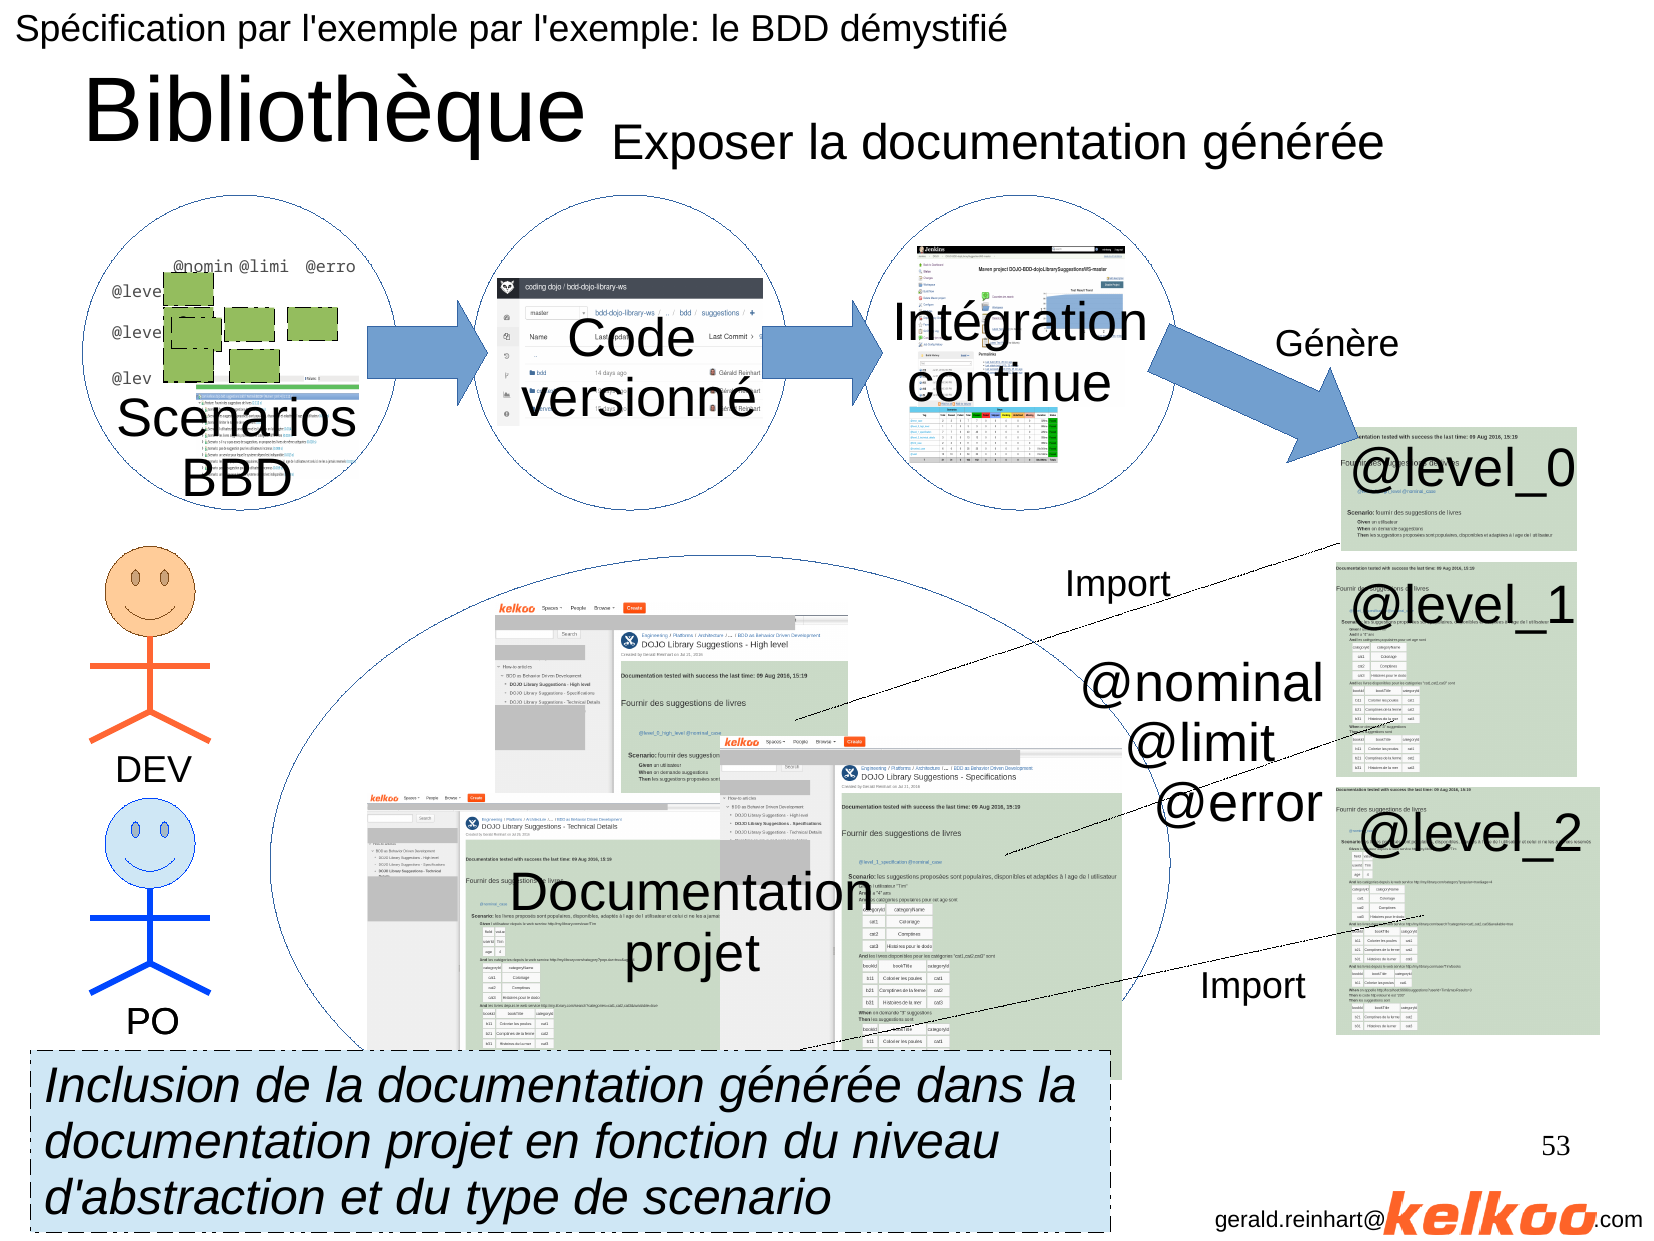

Spécification par l'exemple par l'exemple: le BDD démystifié
Bibliothèque
Exposer la documentation générée
@nominal
@limi
@erro
@level_0
Scenario
@level_
@lev
Intégration
 continue
Code
versionné
Génère
Scenarios
BBD
@level_0
@level_0
 DEV
Import
@level_1
@nominal
@limit
@error
@level_2
 PO
 PO
Documentation
projet
Import
Inclusion de la documentation générée dans la documentation projet en fonction du niveau d'abstraction et du type de scenario
53
 gerald.reinhart@ .com